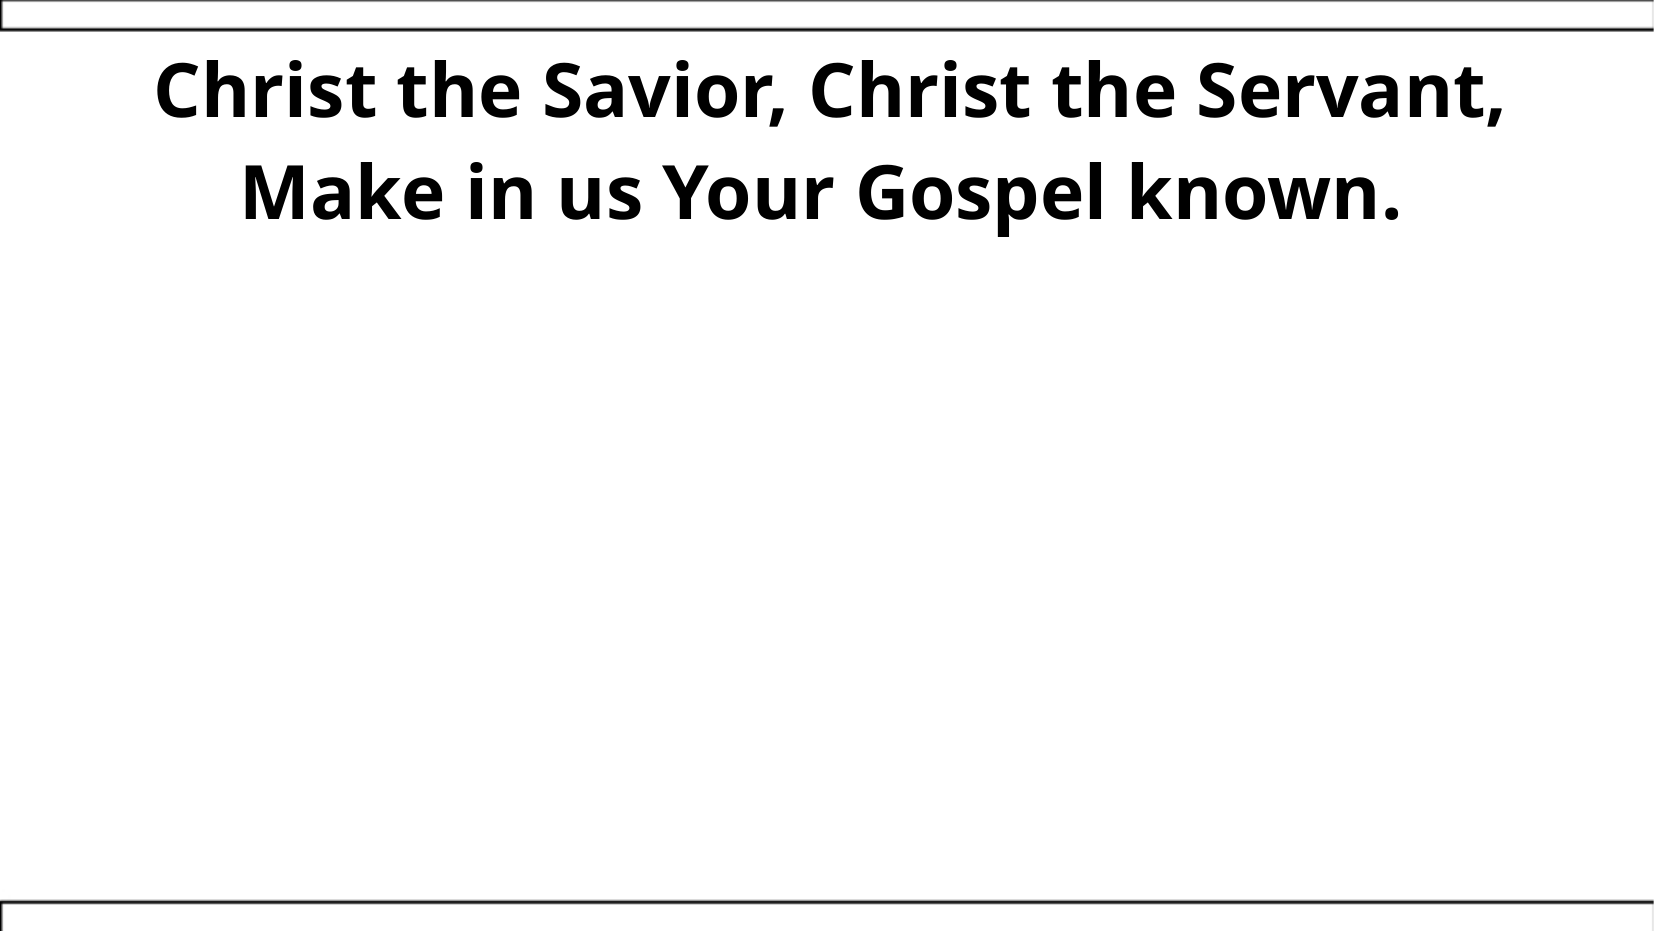

Christ the Savior, Christ the Servant,
Make in us Your Gospel known.